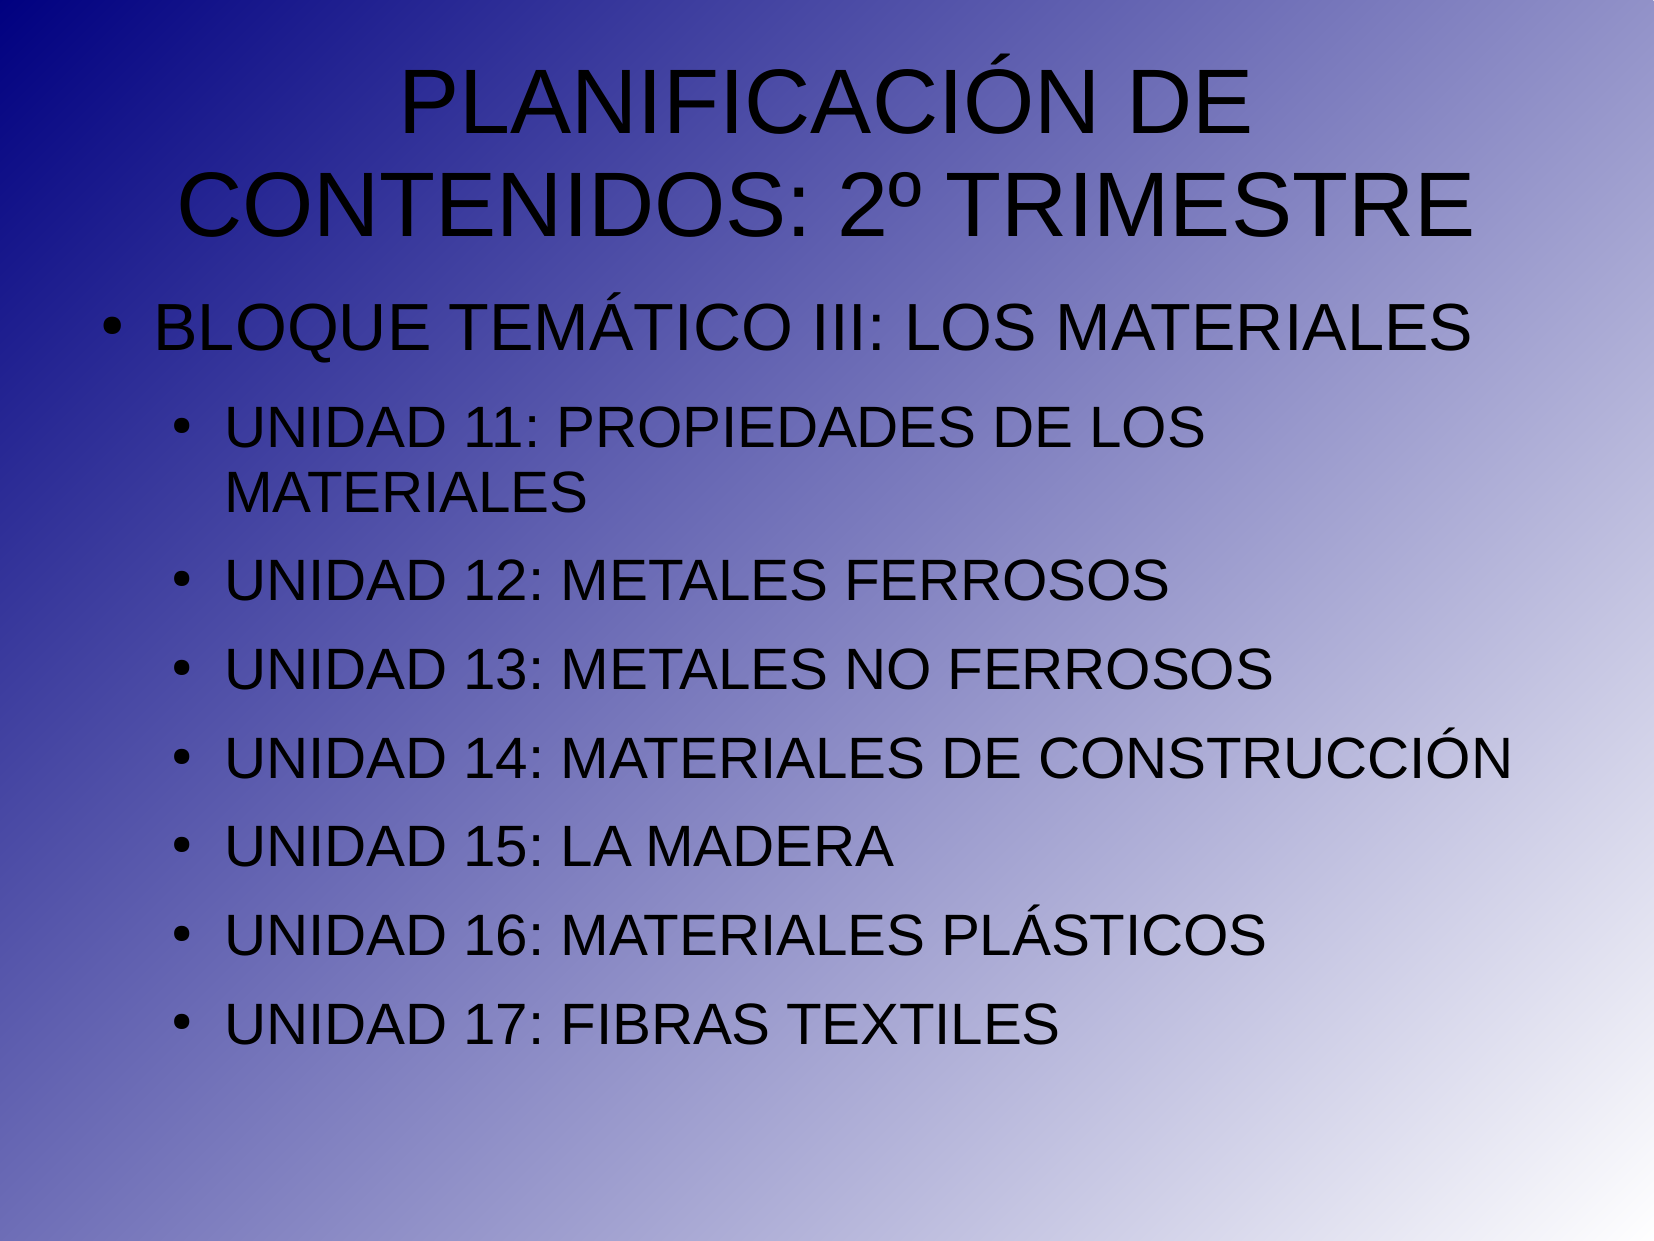

# PLANIFICACIÓN DE CONTENIDOS: 2º TRIMESTRE
BLOQUE TEMÁTICO III: LOS MATERIALES
UNIDAD 11: PROPIEDADES DE LOS MATERIALES
UNIDAD 12: METALES FERROSOS
UNIDAD 13: METALES NO FERROSOS
UNIDAD 14: MATERIALES DE CONSTRUCCIÓN
UNIDAD 15: LA MADERA
UNIDAD 16: MATERIALES PLÁSTICOS
UNIDAD 17: FIBRAS TEXTILES